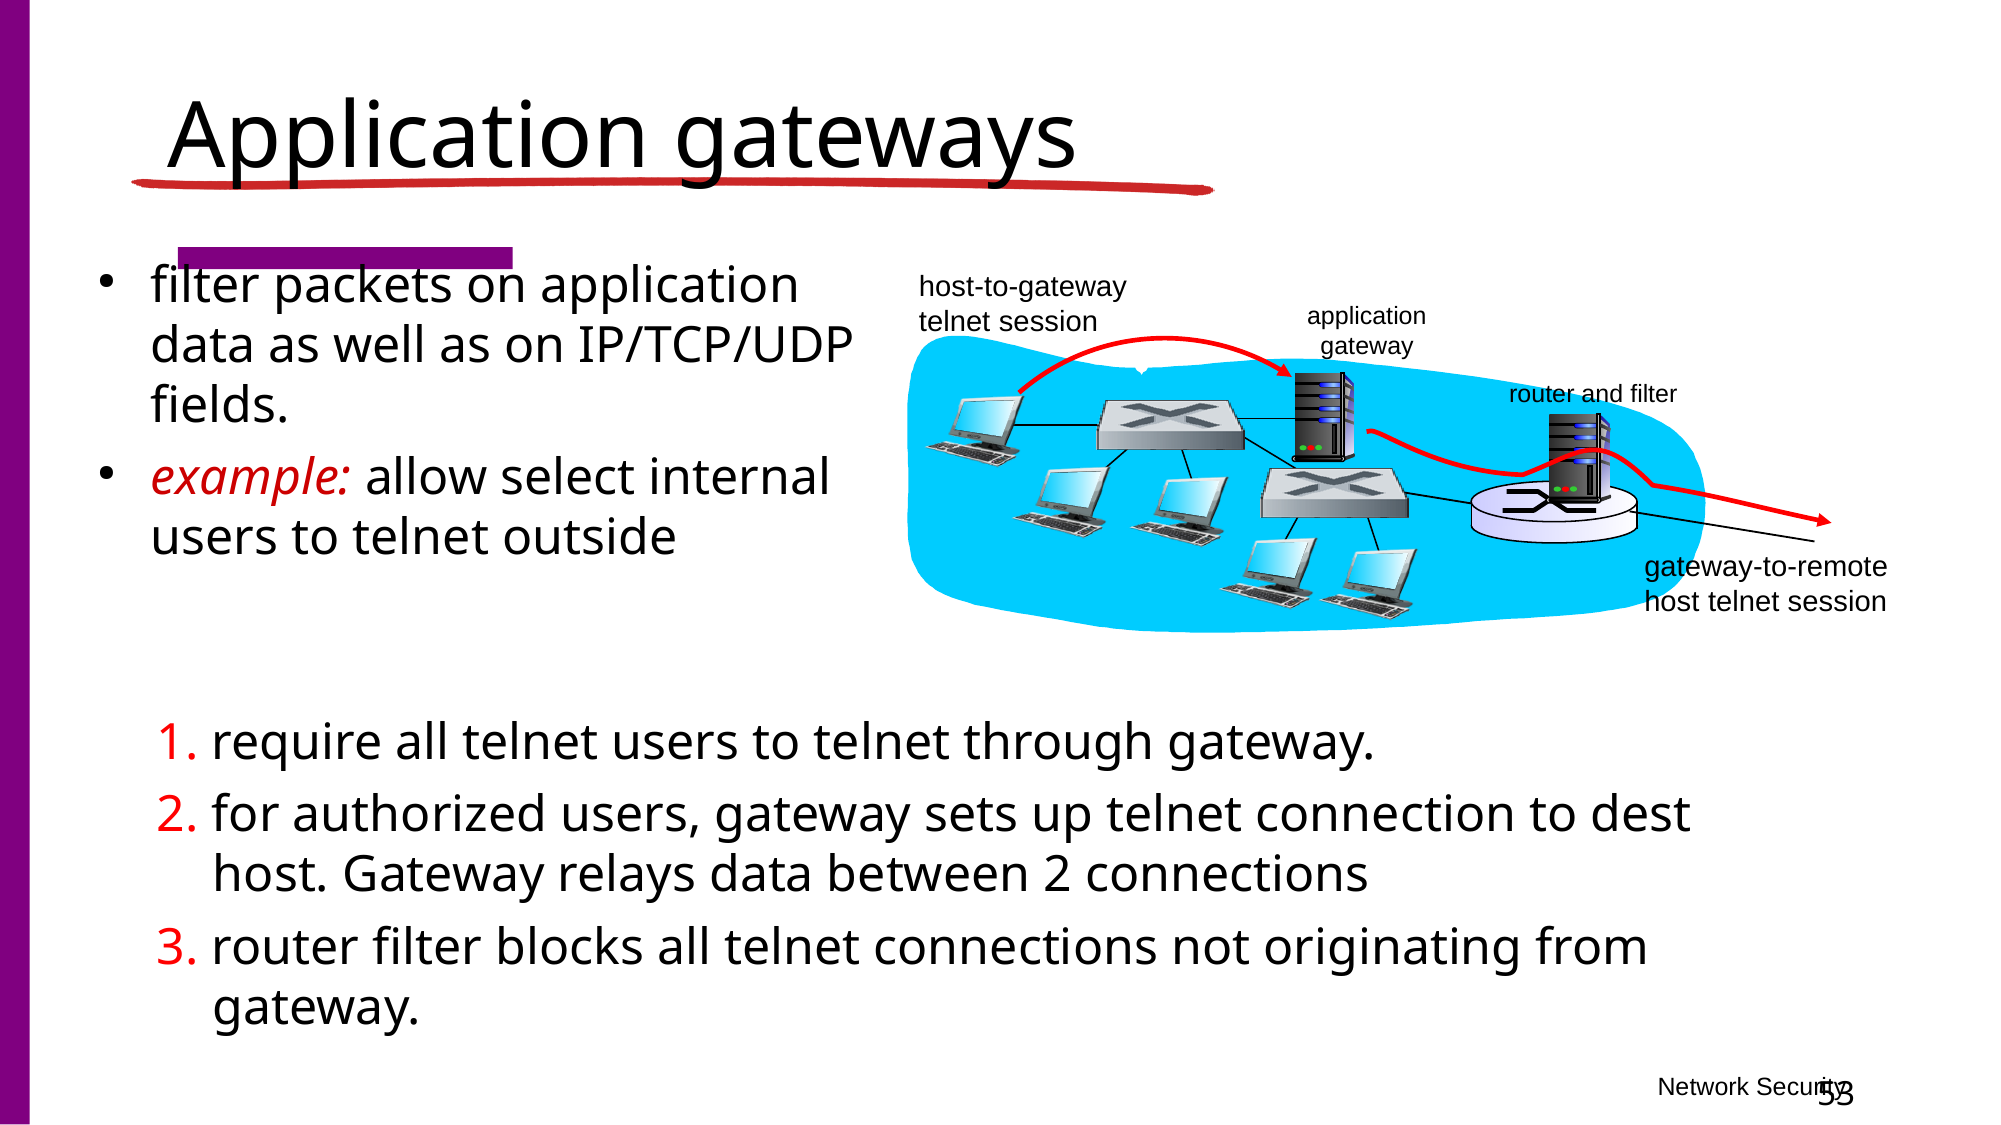

# Application gateways
filter packets on application data as well as on IP/TCP/UDP fields.
example: allow select internal users to telnet outside
host-to-gateway
telnet session
application
gateway
router and filter
gateway-to-remote
host telnet session
1. require all telnet users to telnet through gateway.
2. for authorized users, gateway sets up telnet connection to dest host. Gateway relays data between 2 connections
3. router filter blocks all telnet connections not originating from gateway.
Network Security